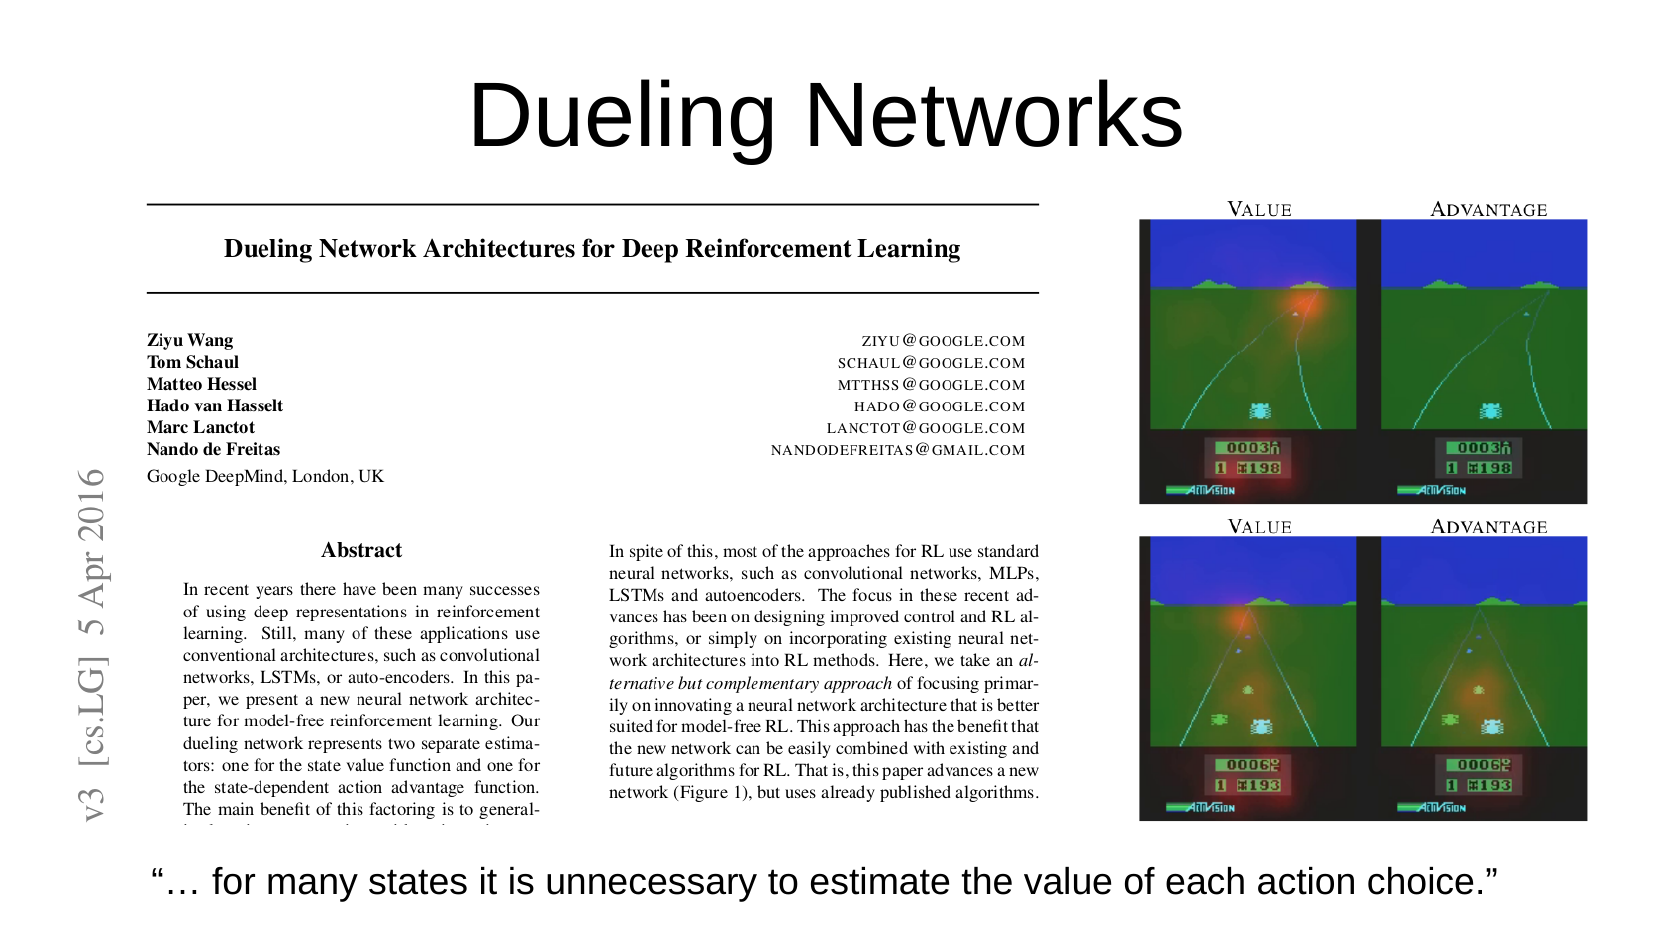

# Dueling Networks
“… for many states it is unnecessary to estimate the value of each action choice.”